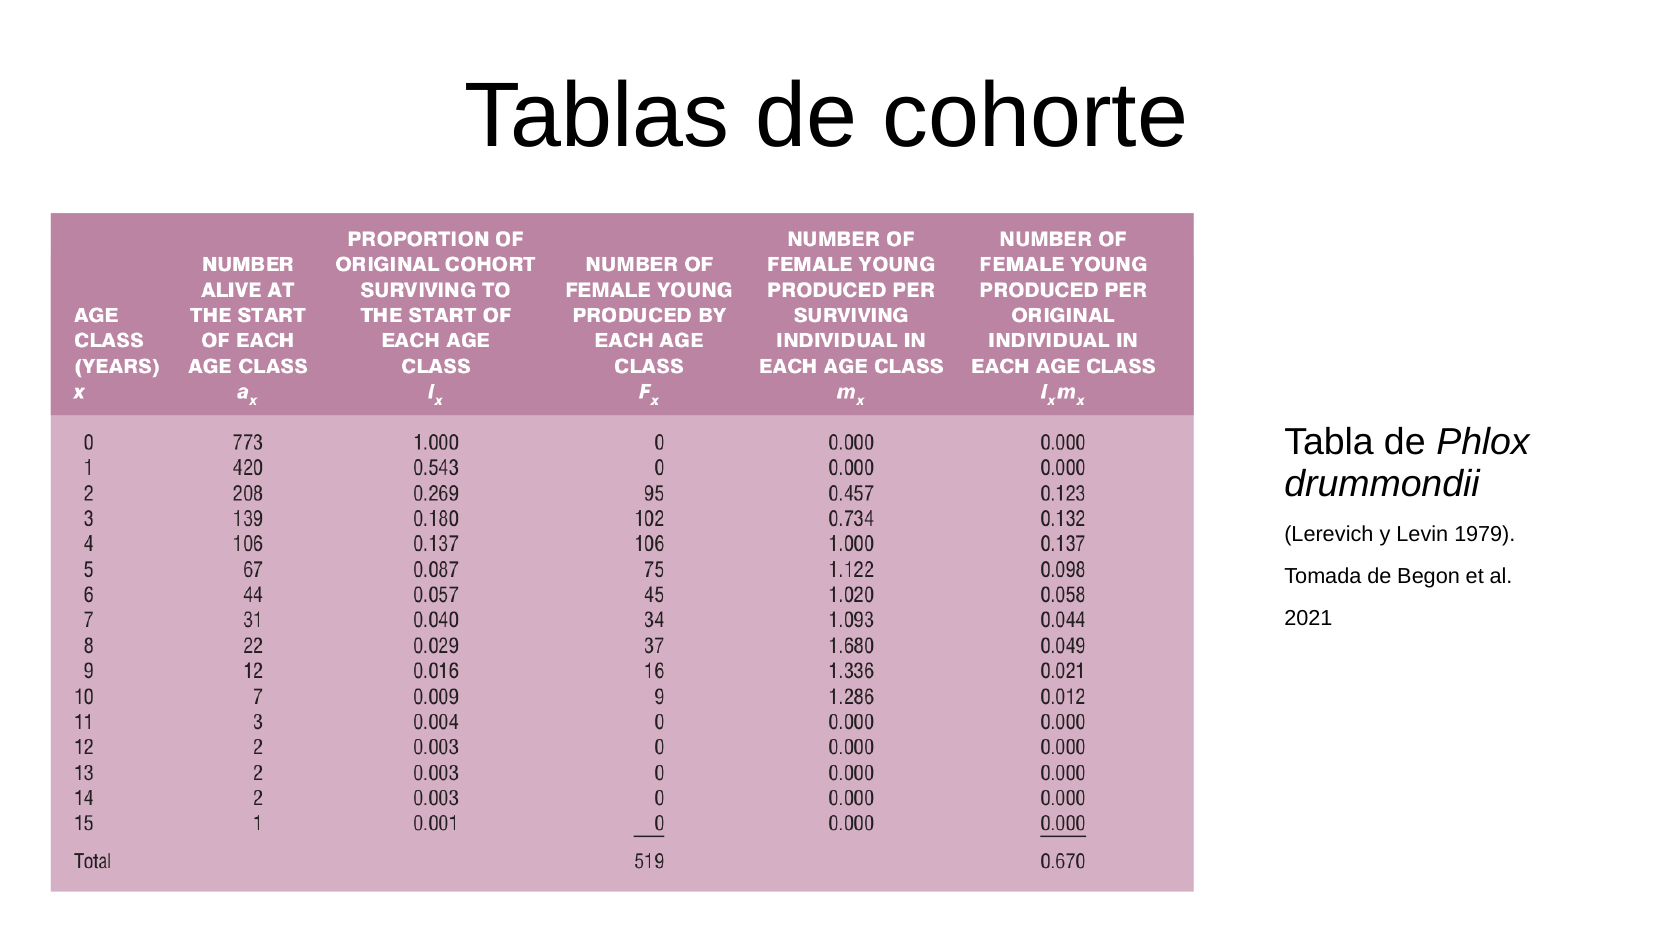

# Tablas de cohorte
Tabla de Phlox drummondii (Lerevich y Levin 1979). Tomada de Begon et al. 2021